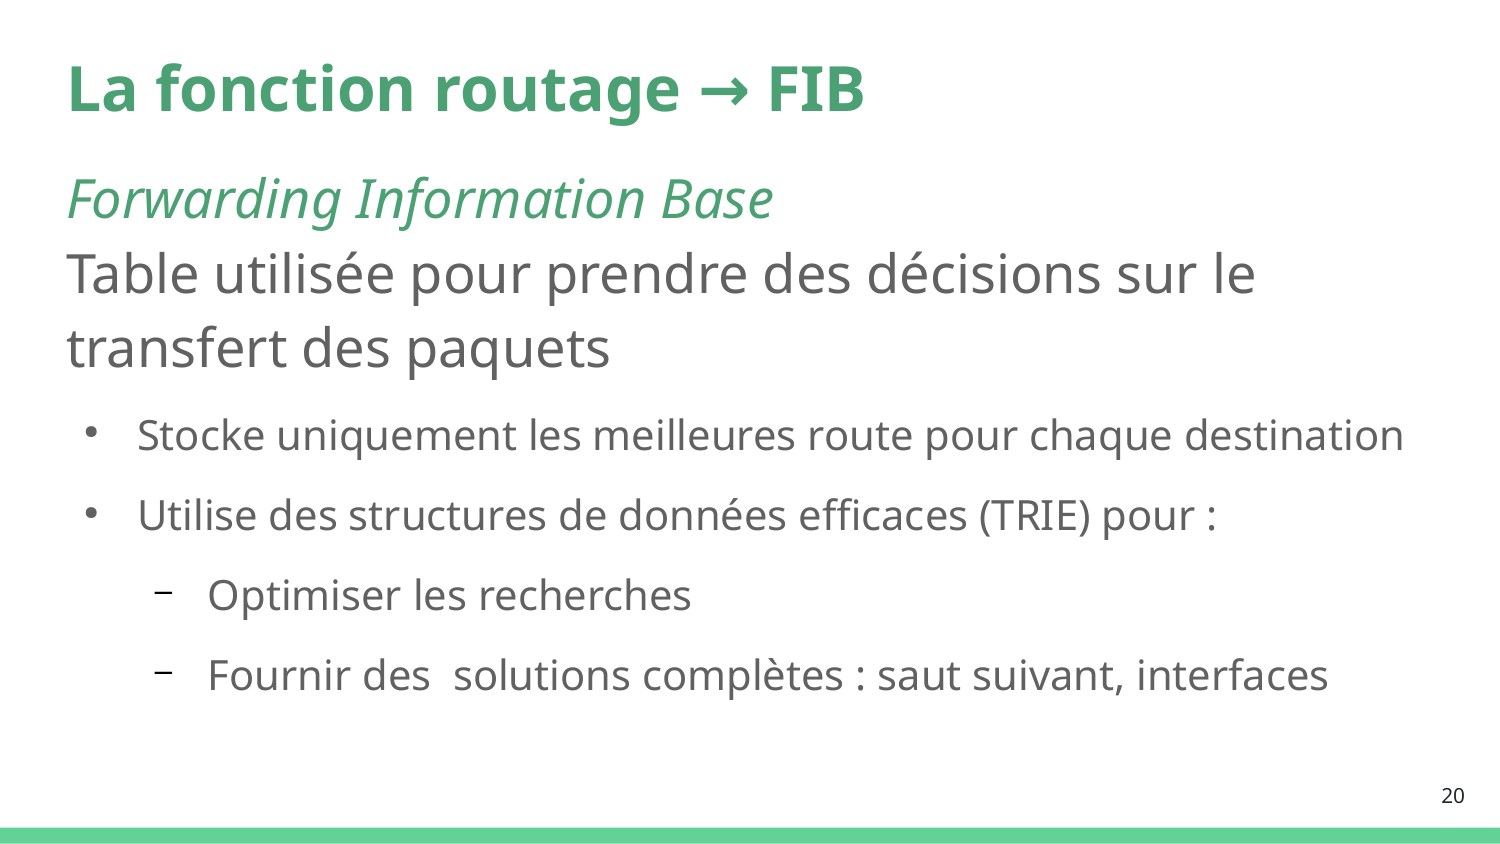

# La fonction routage → FIB
Forwarding Information Base
Table utilisée pour prendre des décisions sur le transfert des paquets
Stocke uniquement les meilleures route pour chaque destination
Utilise des structures de données efficaces (TRIE) pour :
Optimiser les recherches
Fournir des solutions complètes : saut suivant, interfaces